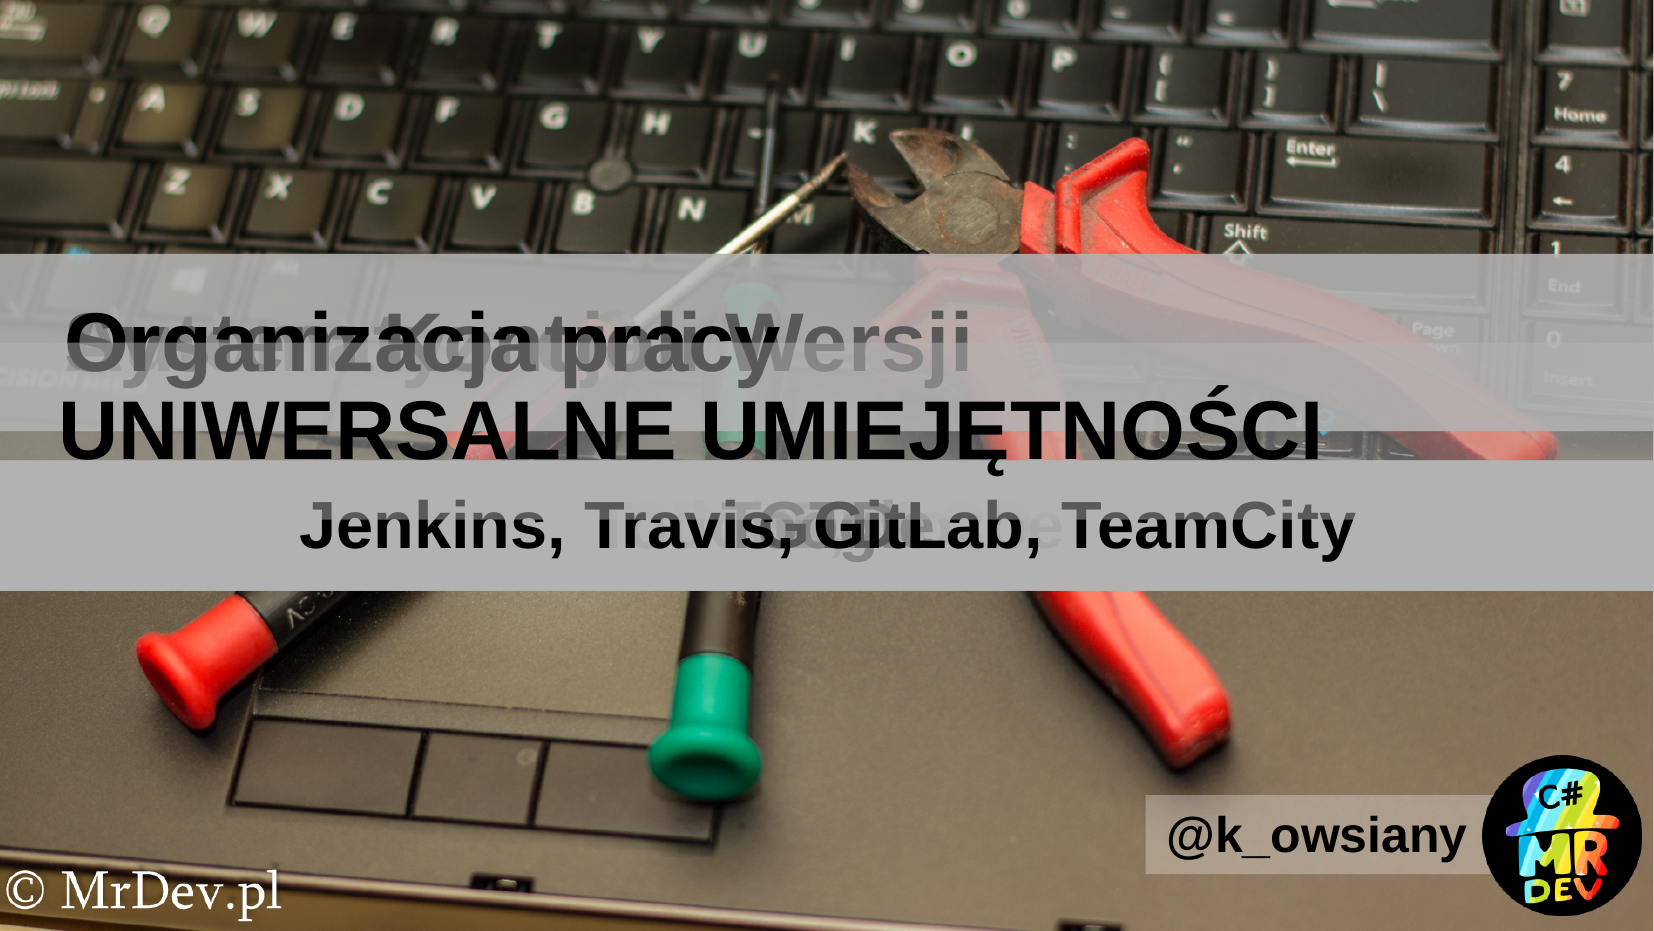

UNIWERSALNE UMIEJĘTNOŚCI
Automatyzacja
System Kontroli Wersji
Organizacja pracy
UNIWERSALNE UMIEJĘTNOŚCI
GIT
Mercurial
TFS
SVN
CD = CI + CD
Todoist, Nozbe
IDE
Toogle
GTD
Jenkins, Travis, GitLab, TeamCity
@k_owsiany
@k_owsiany